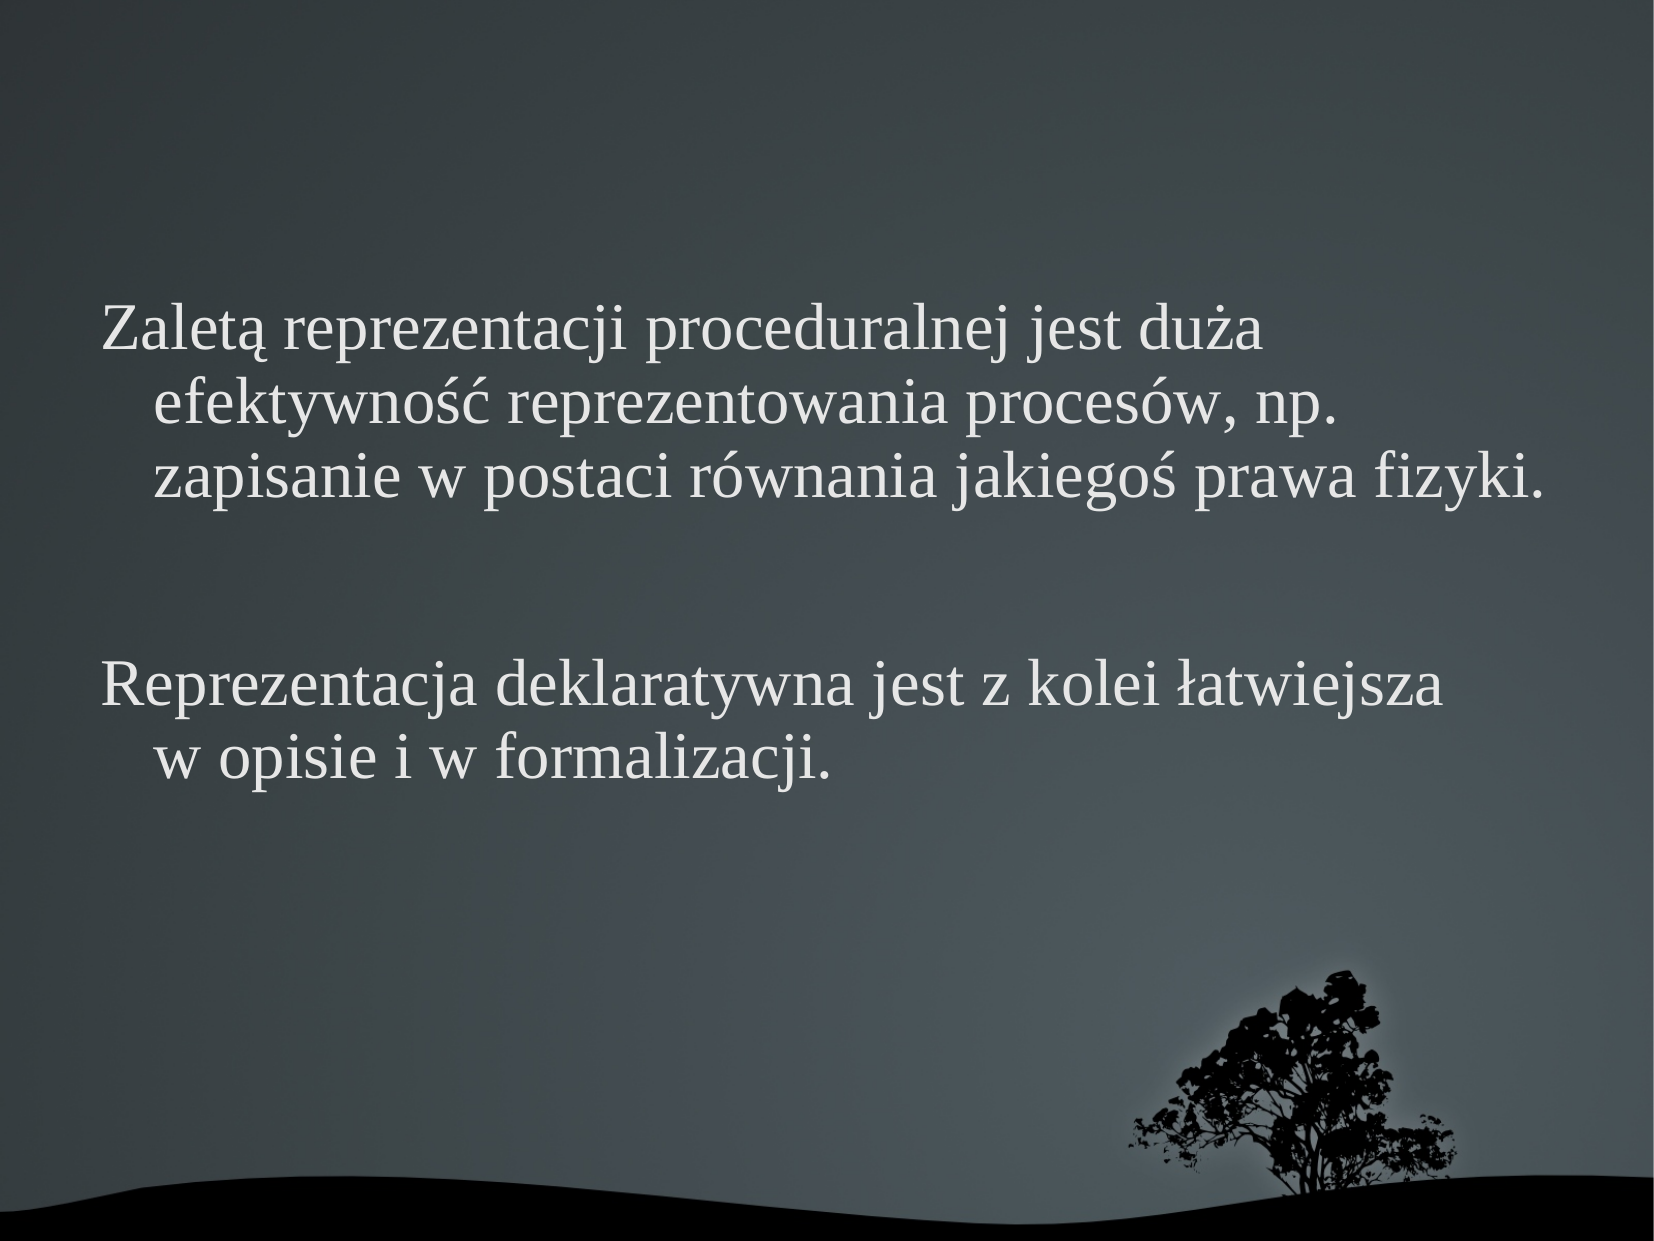

#
Zaletą reprezentacji proceduralnej jest duża efektywność reprezentowania procesów, np. zapisanie w postaci równania jakiegoś prawa fizyki.
Reprezentacja deklaratywna jest z kolei łatwiejsza
w opisie i w formalizacji.